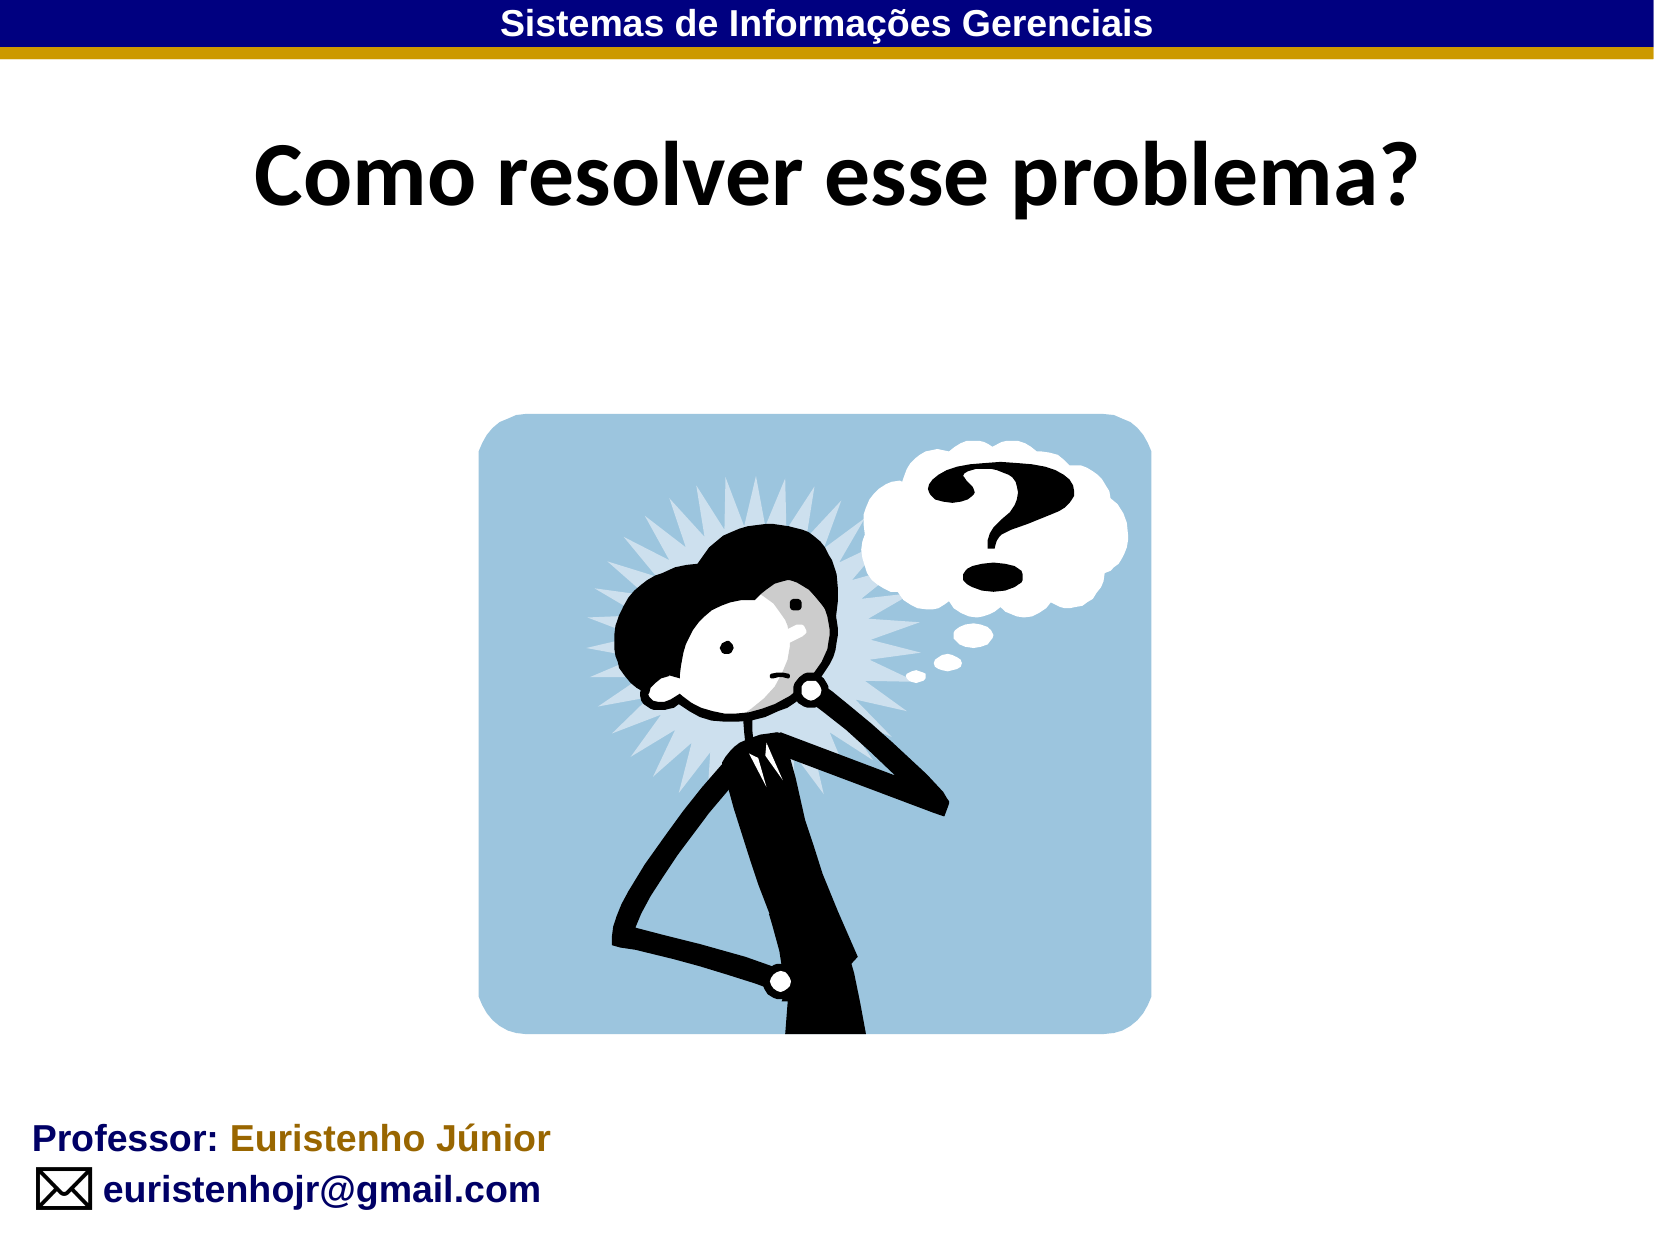

Empreendedorismo
Sistemas de Informações Gerenciais
# Como resolver esse problema?
Professor: Euristenho Júnior
euristenhojr@gmail.com